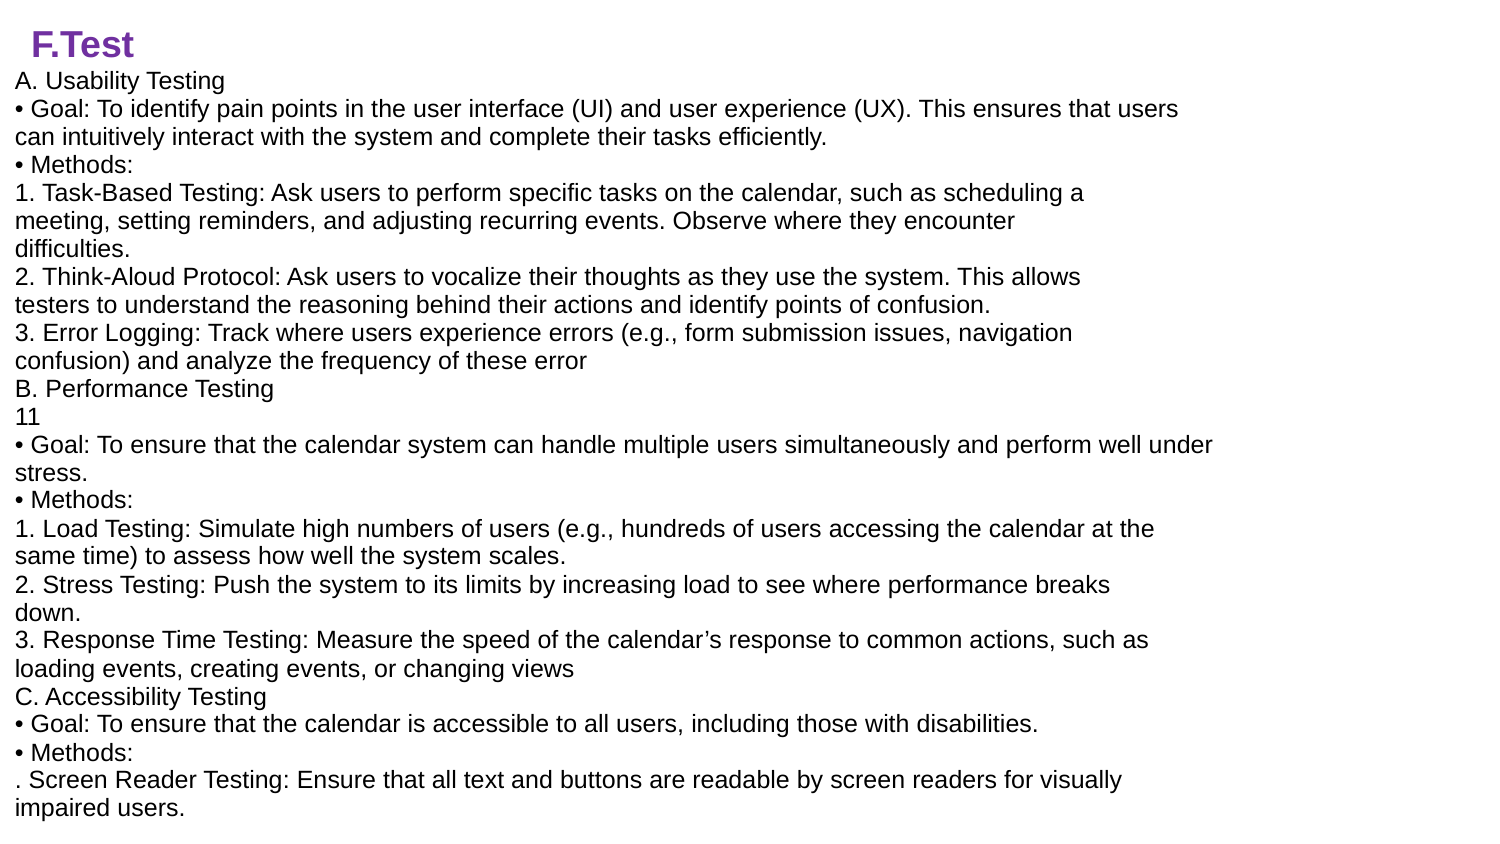

# F.Test
A. Usability Testing
• Goal: To identify pain points in the user interface (UI) and user experience (UX). This ensures that users
can intuitively interact with the system and complete their tasks efficiently.
• Methods:
1. Task-Based Testing: Ask users to perform specific tasks on the calendar, such as scheduling a
meeting, setting reminders, and adjusting recurring events. Observe where they encounter
difficulties.
2. Think-Aloud Protocol: Ask users to vocalize their thoughts as they use the system. This allows
testers to understand the reasoning behind their actions and identify points of confusion.
3. Error Logging: Track where users experience errors (e.g., form submission issues, navigation
confusion) and analyze the frequency of these error
B. Performance Testing
11
• Goal: To ensure that the calendar system can handle multiple users simultaneously and perform well under
stress.
• Methods:
1. Load Testing: Simulate high numbers of users (e.g., hundreds of users accessing the calendar at the
same time) to assess how well the system scales.
2. Stress Testing: Push the system to its limits by increasing load to see where performance breaks
down.
3. Response Time Testing: Measure the speed of the calendar’s response to common actions, such as
loading events, creating events, or changing views
C. Accessibility Testing
• Goal: To ensure that the calendar is accessible to all users, including those with disabilities.
• Methods:
. Screen Reader Testing: Ensure that all text and buttons are readable by screen readers for visually
impaired users.